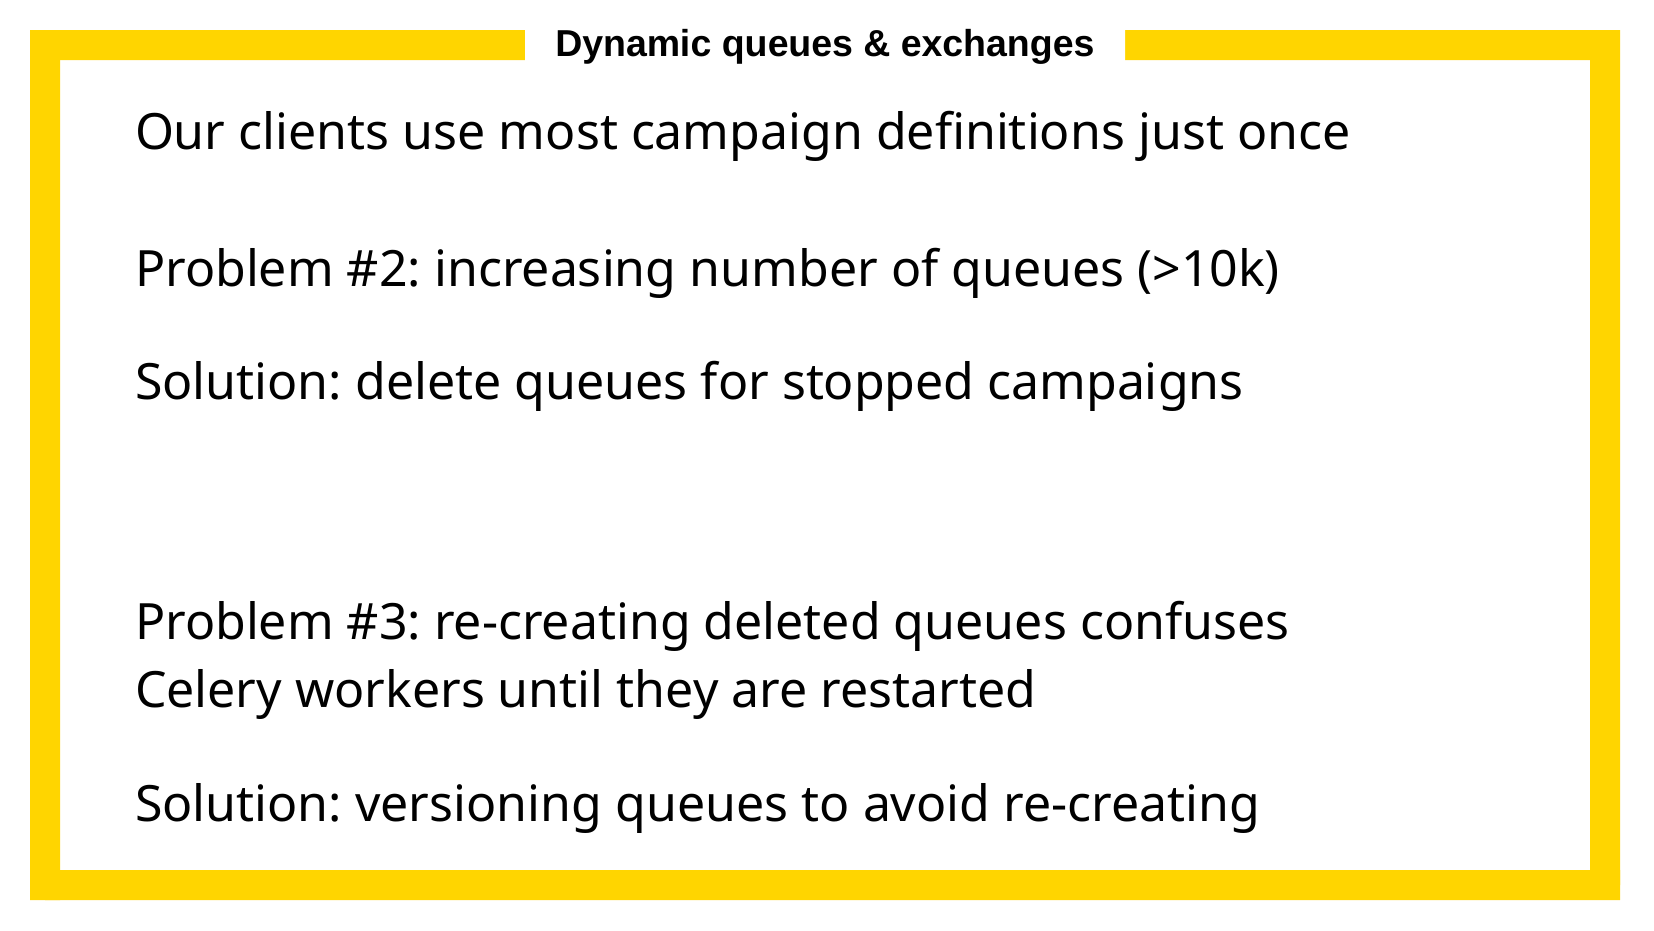

Dynamic queues & exchanges
Our clients use most campaign definitions just once
Problem #2: increasing number of queues (>10k)
Solution: delete queues for stopped campaigns
Problem #3: re-creating deleted queues confuses 			Celery workers until they are restarted
Solution: versioning queues to avoid re-creating